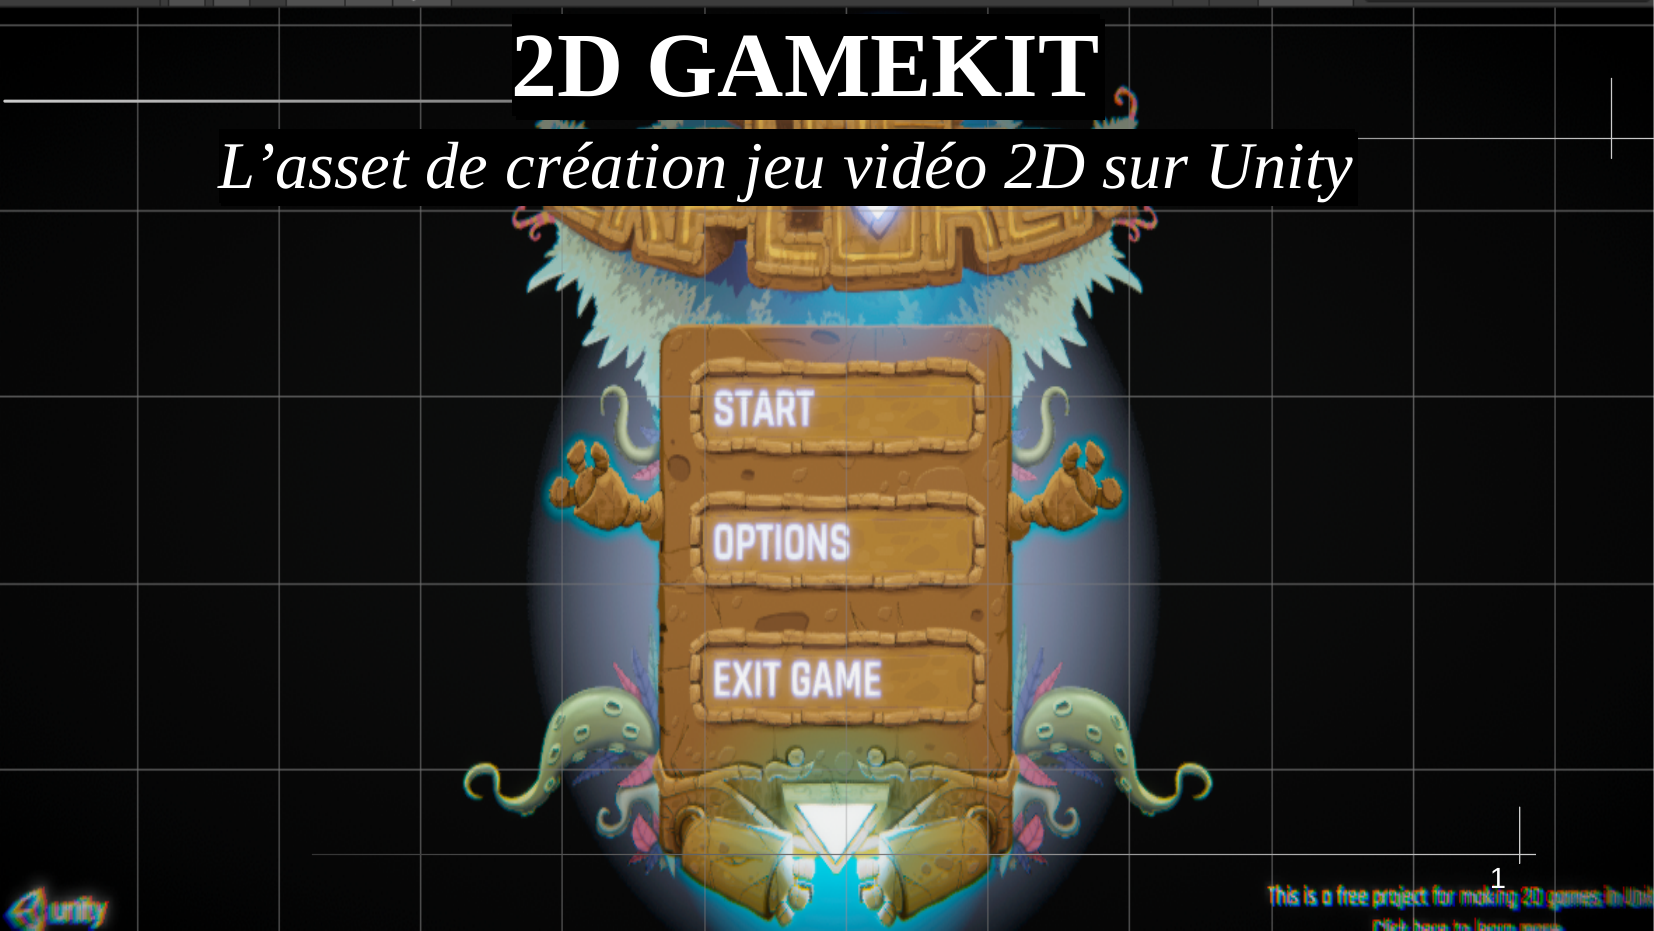

# 2D GAMEKIT
L’asset de création jeu vidéo 2D sur Unity
1